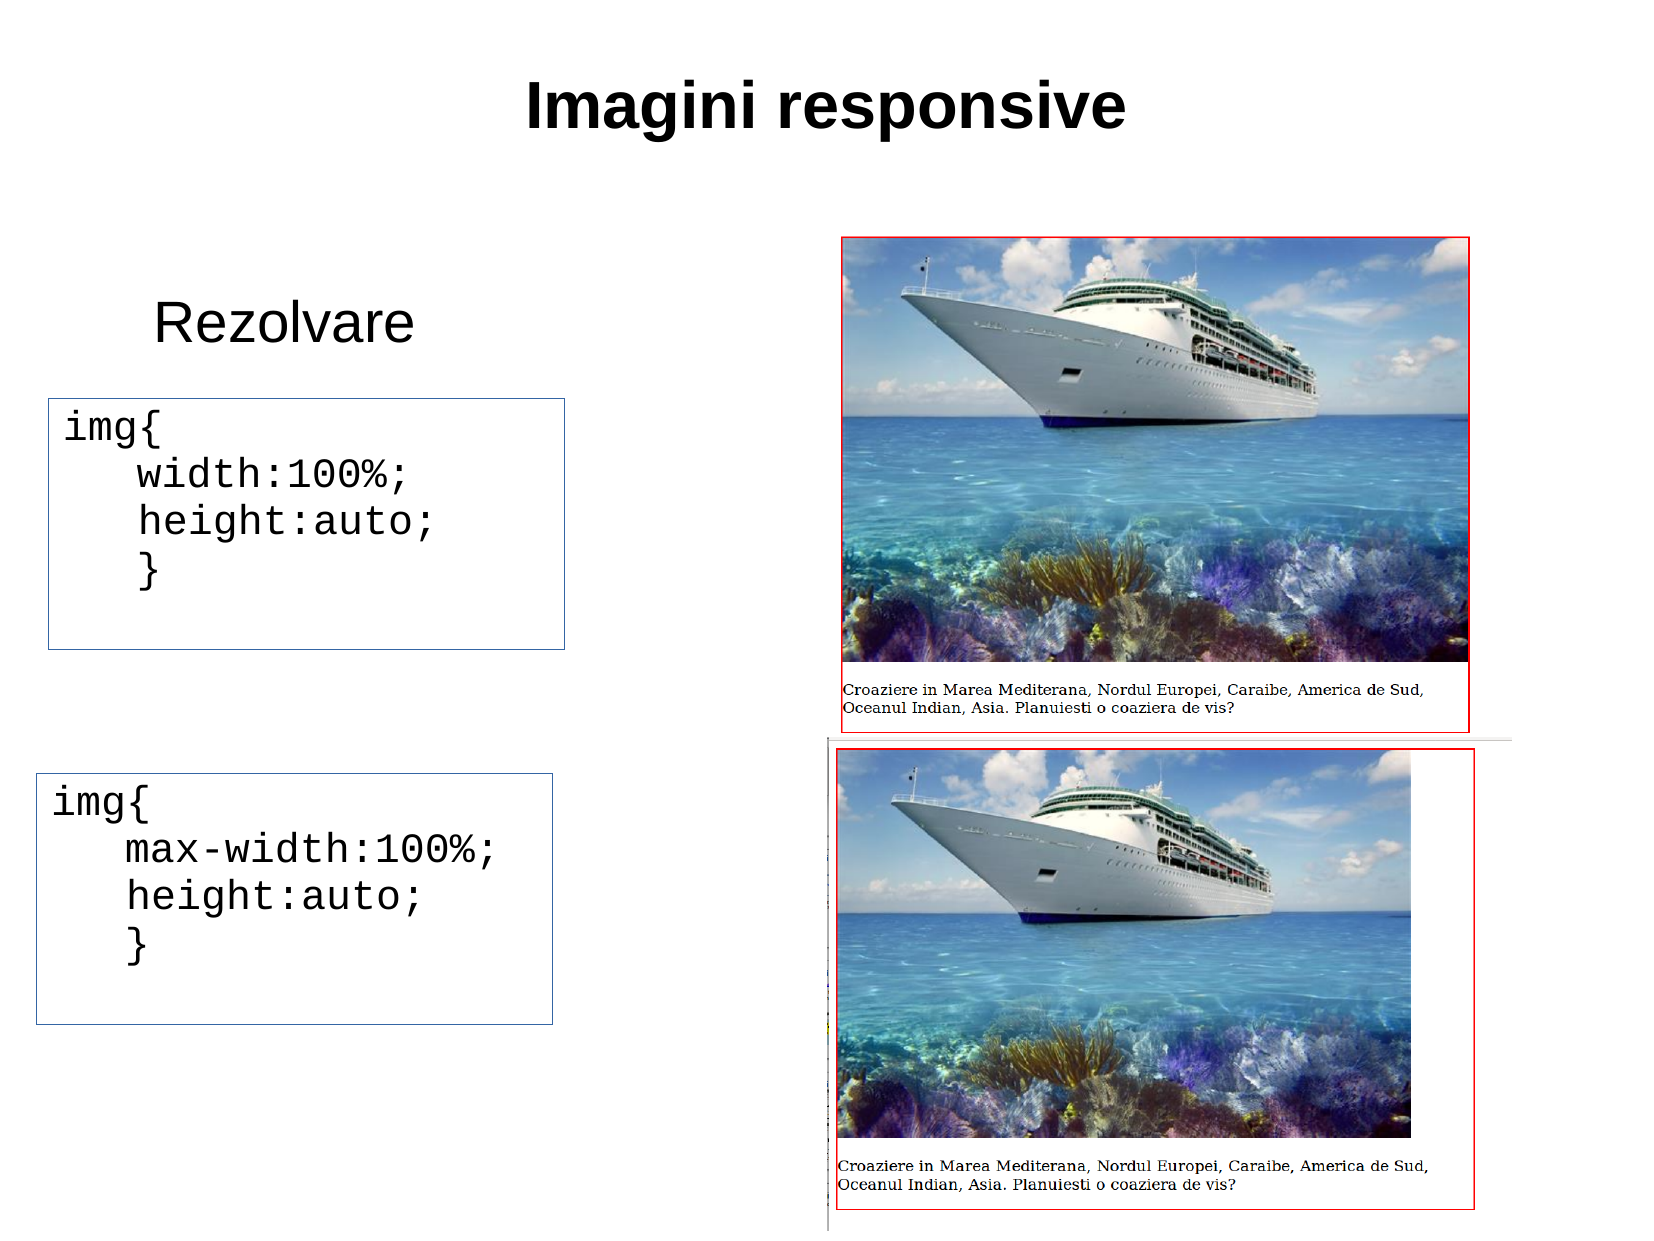

# Imagini responsive
Rezolvare
img{
	width:100%;
 height:auto;
	}
img{
	max-width:100%;
 height:auto;
	}